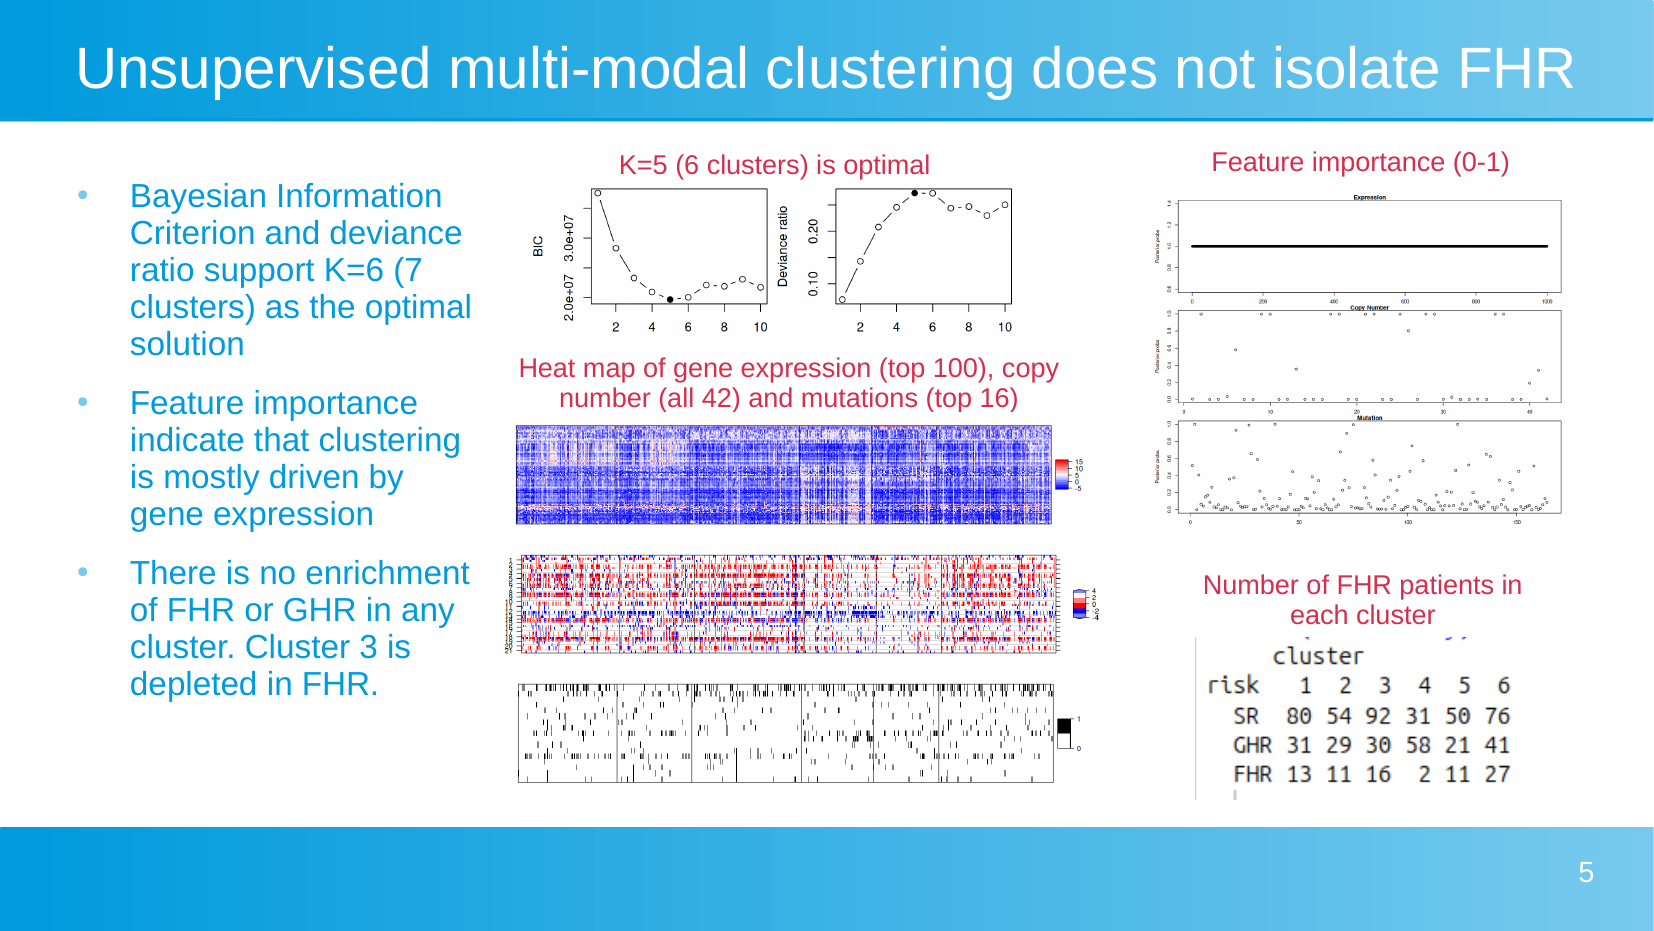

# Unsupervised multi-modal clustering does not isolate FHR
Feature importance (0-1)
K=5 (6 clusters) is optimal
Bayesian Information Criterion and deviance ratio support K=6 (7 clusters) as the optimal solution
Feature importance indicate that clustering is mostly driven by gene expression
There is no enrichment of FHR or GHR in any cluster. Cluster 3 is depleted in FHR.
Heat map of gene expression (top 100), copy number (all 42) and mutations (top 16)
Number of FHR patients in each cluster
5